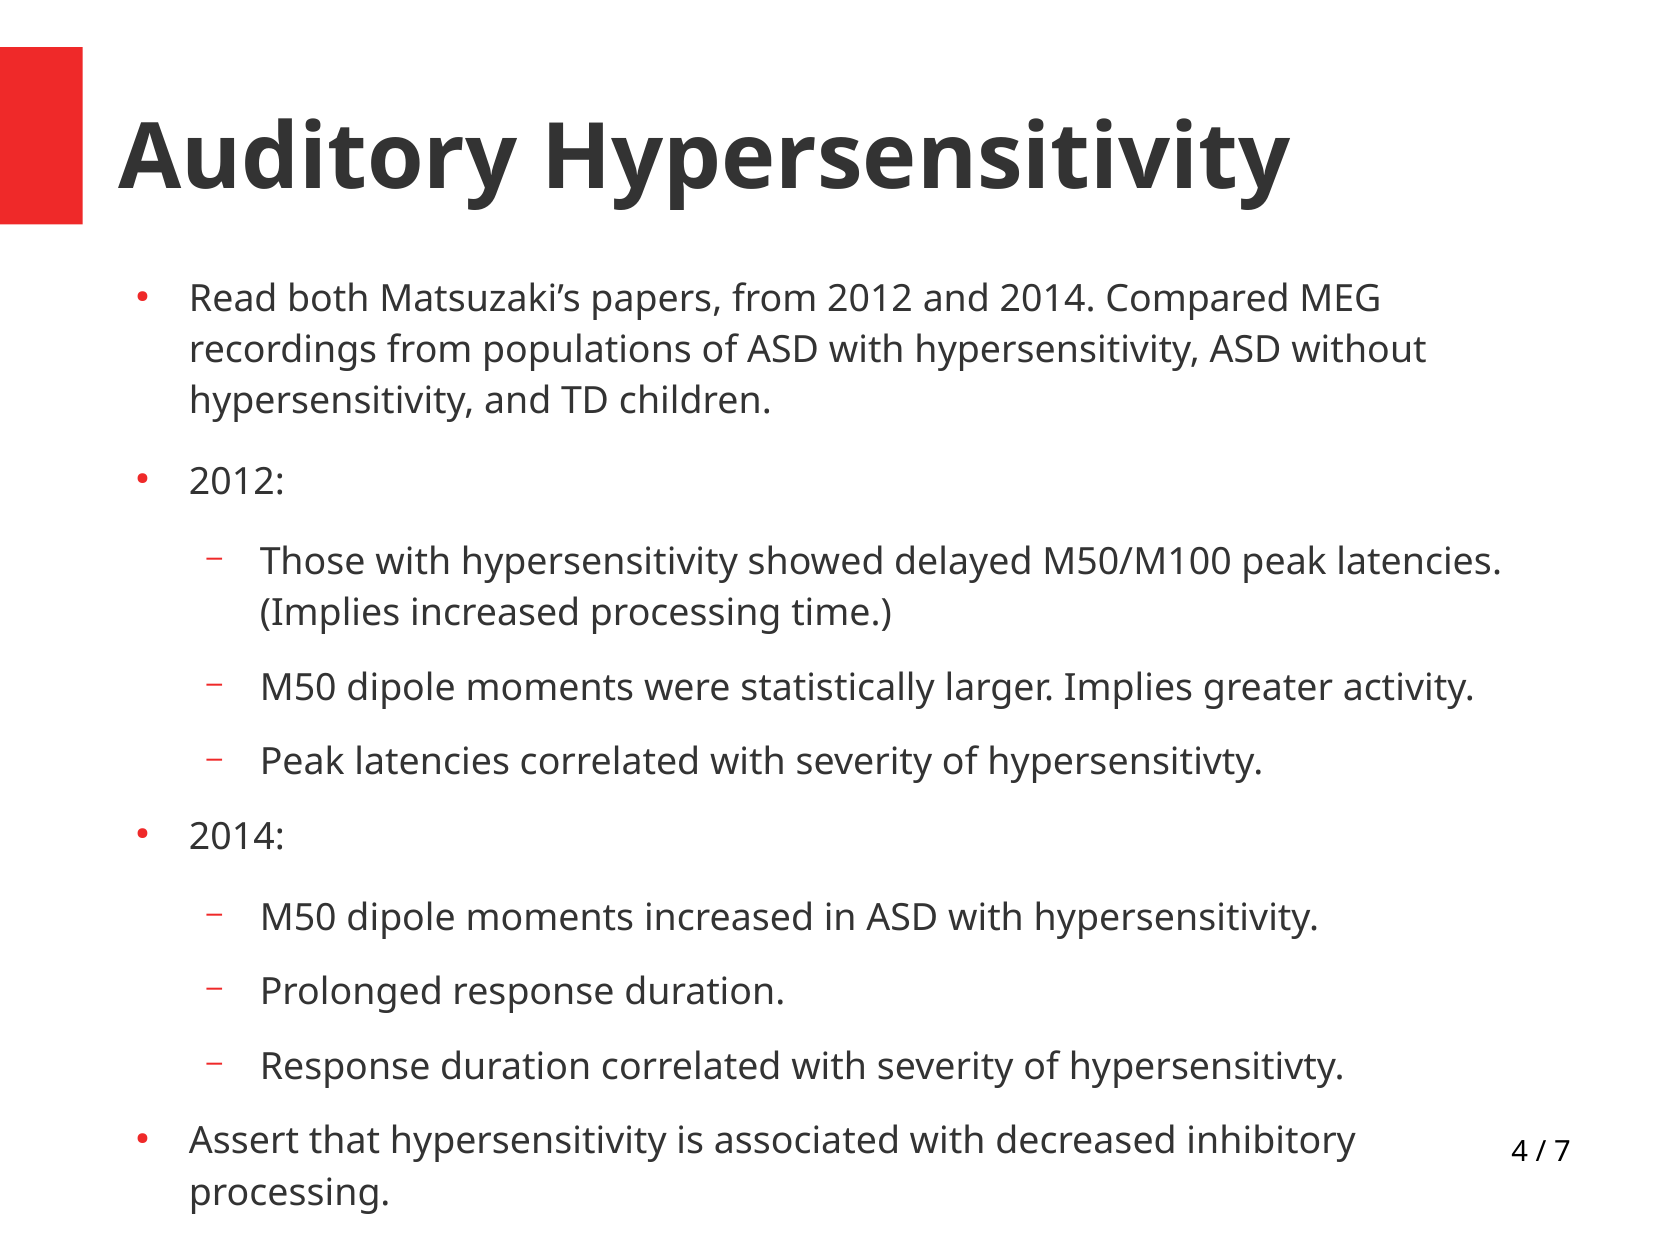

# Auditory Hypersensitivity
Read both Matsuzaki’s papers, from 2012 and 2014. Compared MEG recordings from populations of ASD with hypersensitivity, ASD without hypersensitivity, and TD children.
2012:
Those with hypersensitivity showed delayed M50/M100 peak latencies. (Implies increased processing time.)
M50 dipole moments were statistically larger. Implies greater activity.
Peak latencies correlated with severity of hypersensitivty.
2014:
M50 dipole moments increased in ASD with hypersensitivity.
Prolonged response duration.
Response duration correlated with severity of hypersensitivty.
Assert that hypersensitivity is associated with decreased inhibitory processing.
4